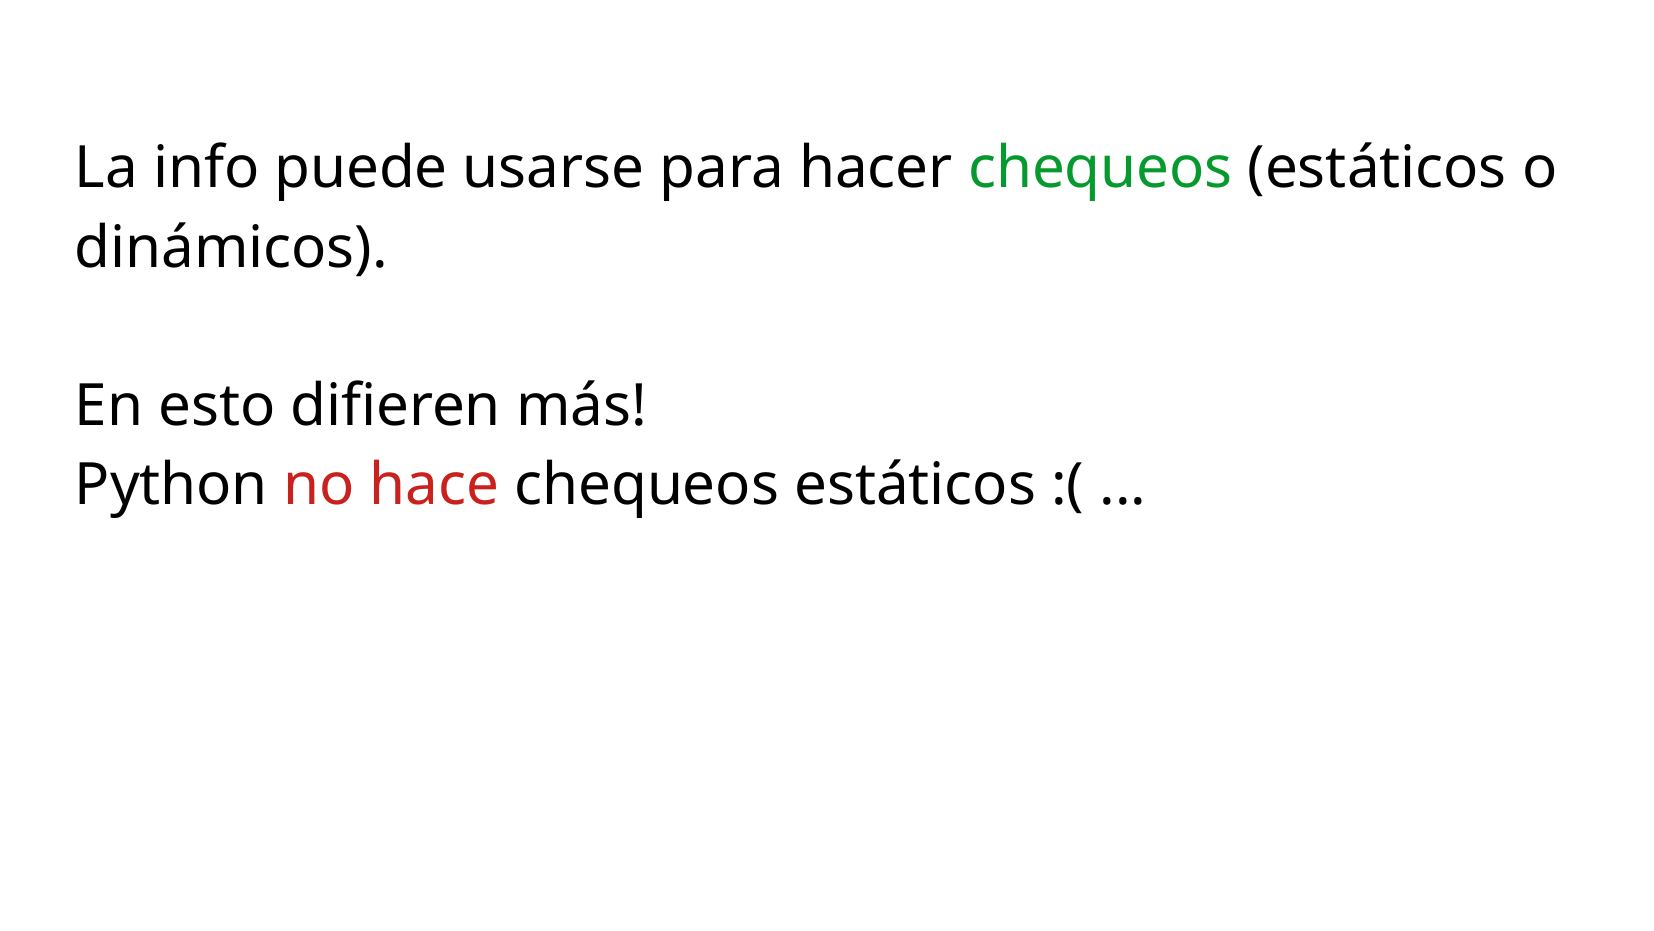

La info puede usarse para hacer chequeos (estáticos o dinámicos).
En esto difieren más!
Python no hace chequeos estáticos :( ...